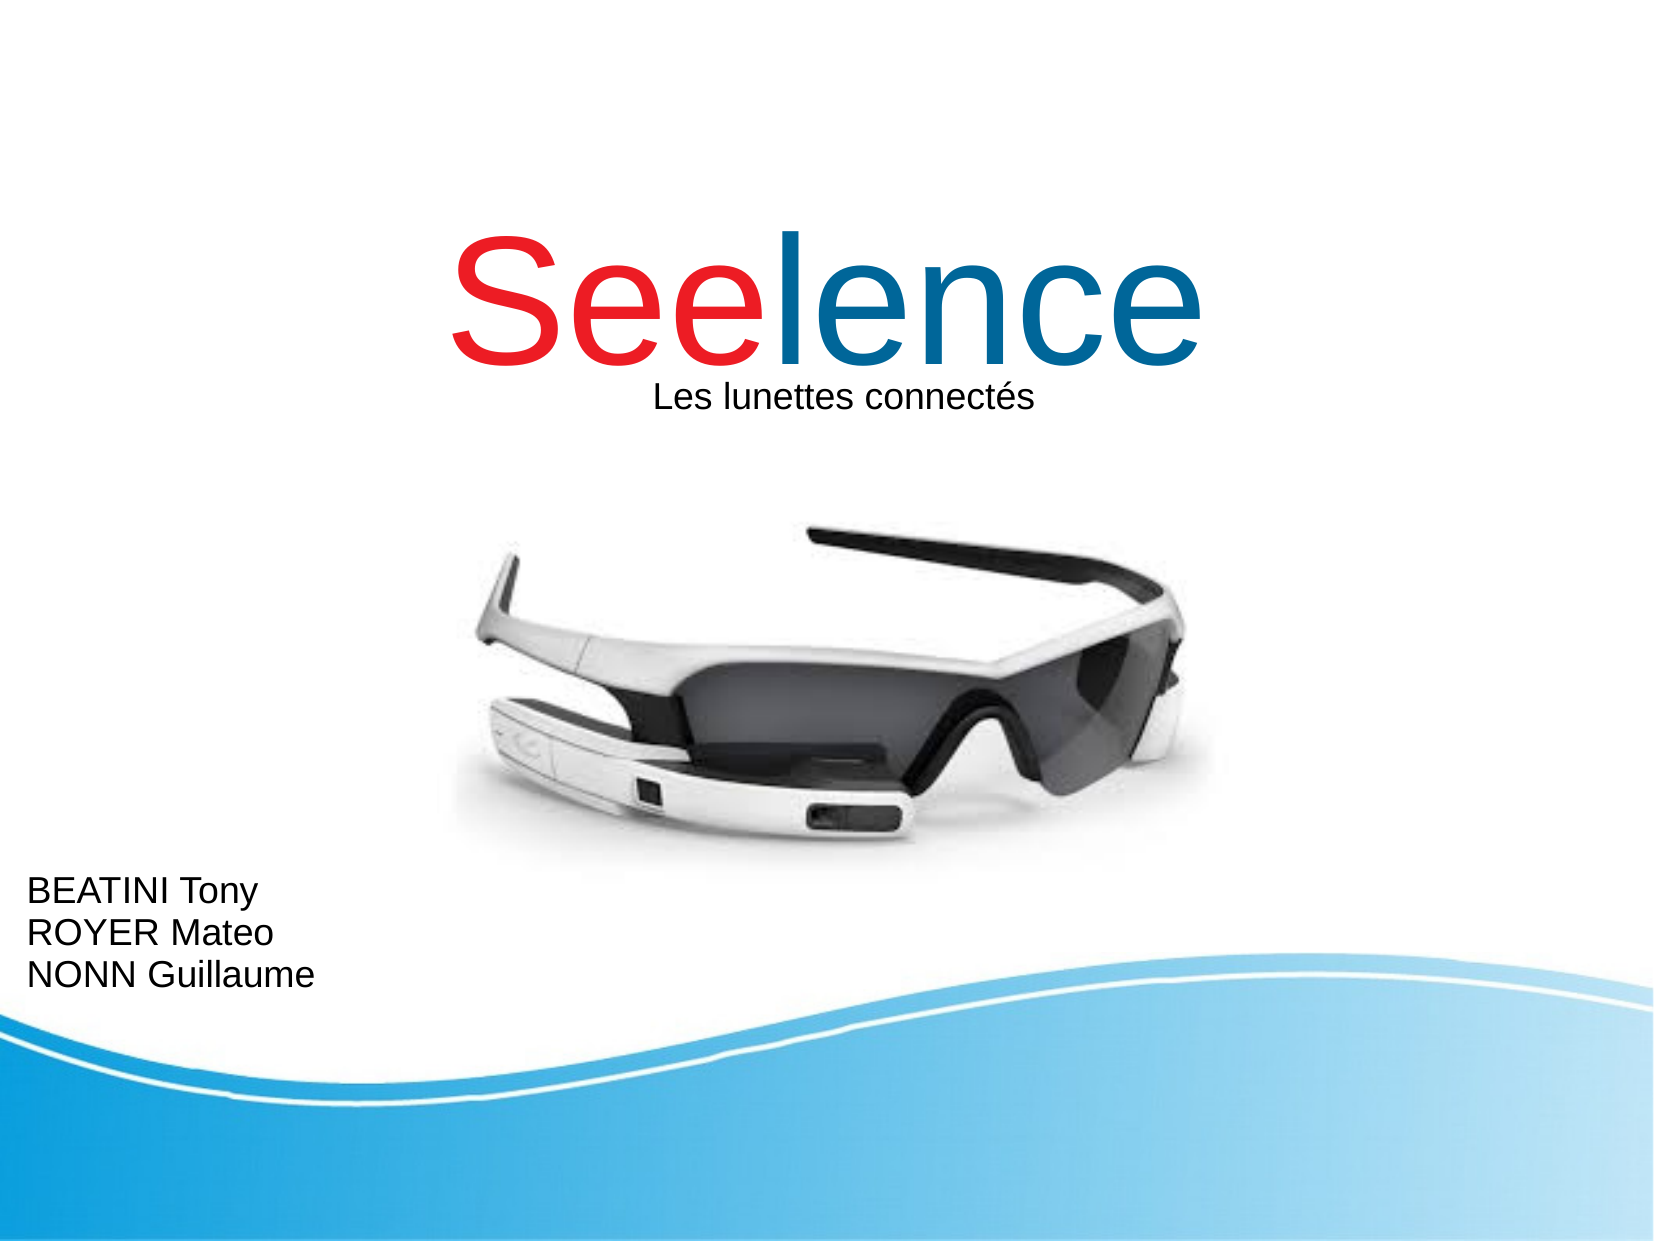

# Seelence
Les lunettes connectés
BEATINI Tony
ROYER Mateo
NONN Guillaume